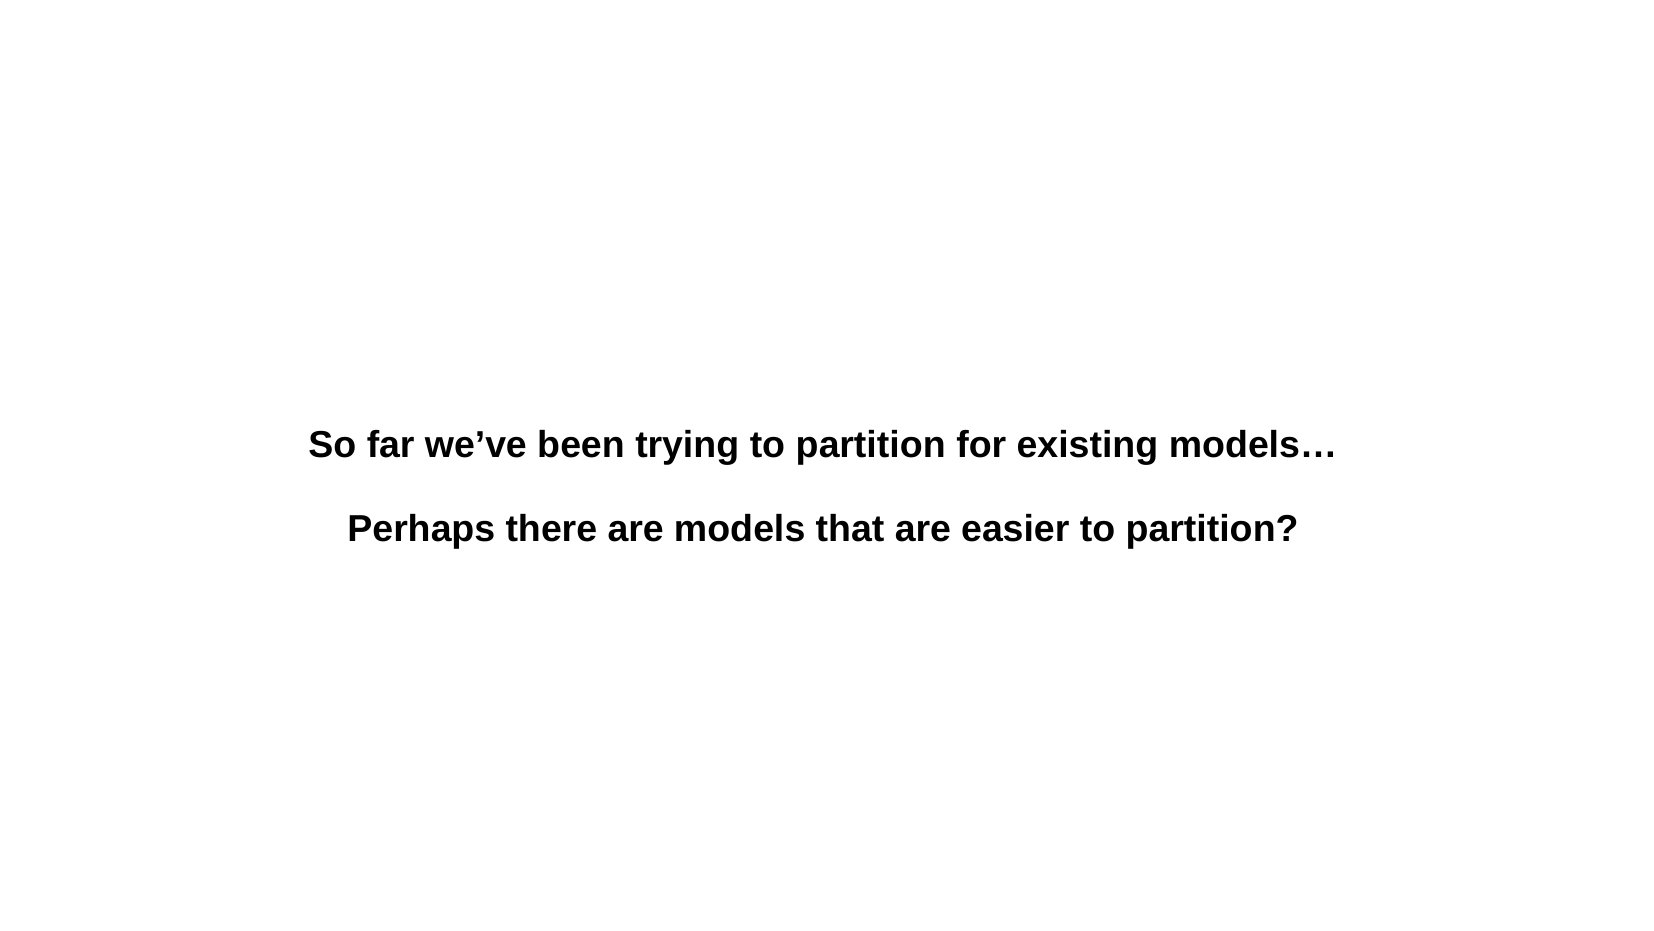

So far we’ve been trying to partition for existing models…
Perhaps there are models that are easier to partition?